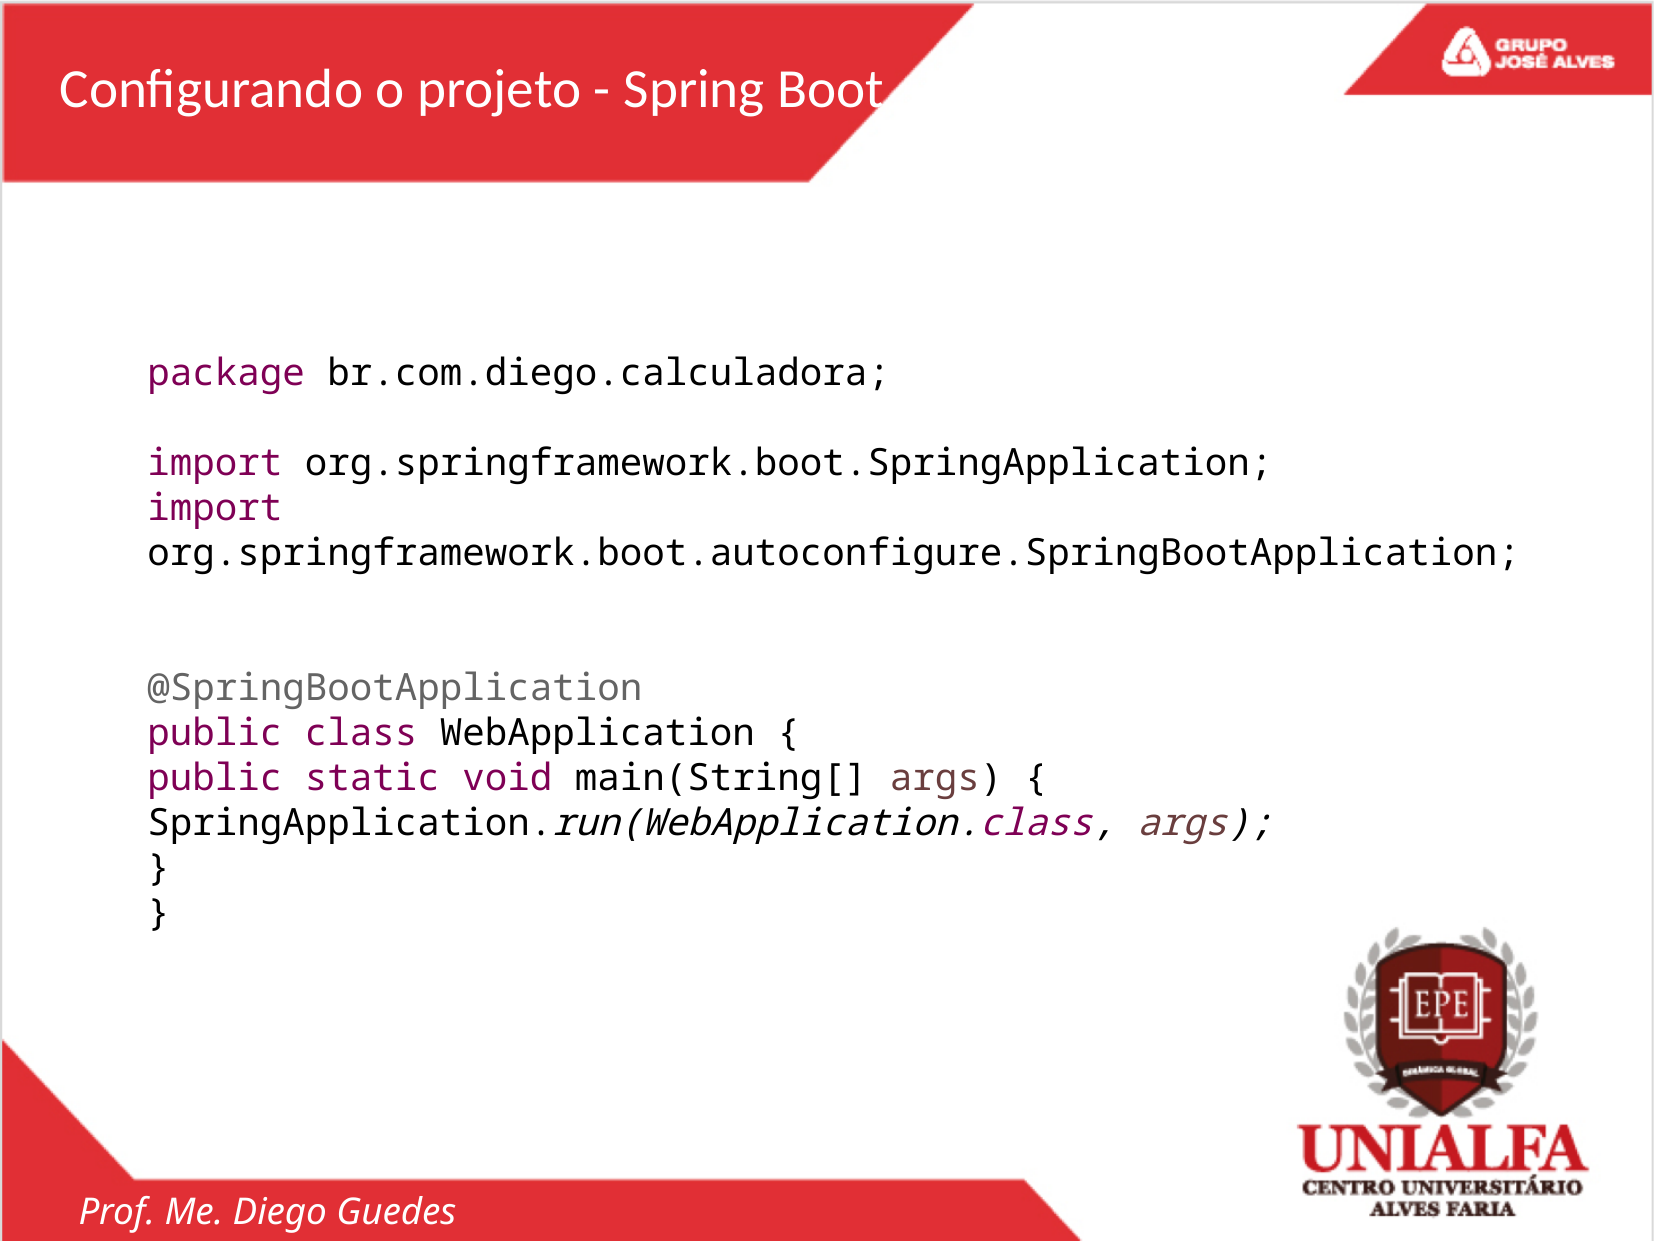

Configurando o projeto - Spring Boot
package br.com.diego.calculadora;
import org.springframework.boot.SpringApplication;
import org.springframework.boot.autoconfigure.SpringBootApplication;
@SpringBootApplication
public class WebApplication {
public static void main(String[] args) {
SpringApplication.run(WebApplication.class, args);
}
}
Prof. Me. Diego Guedes